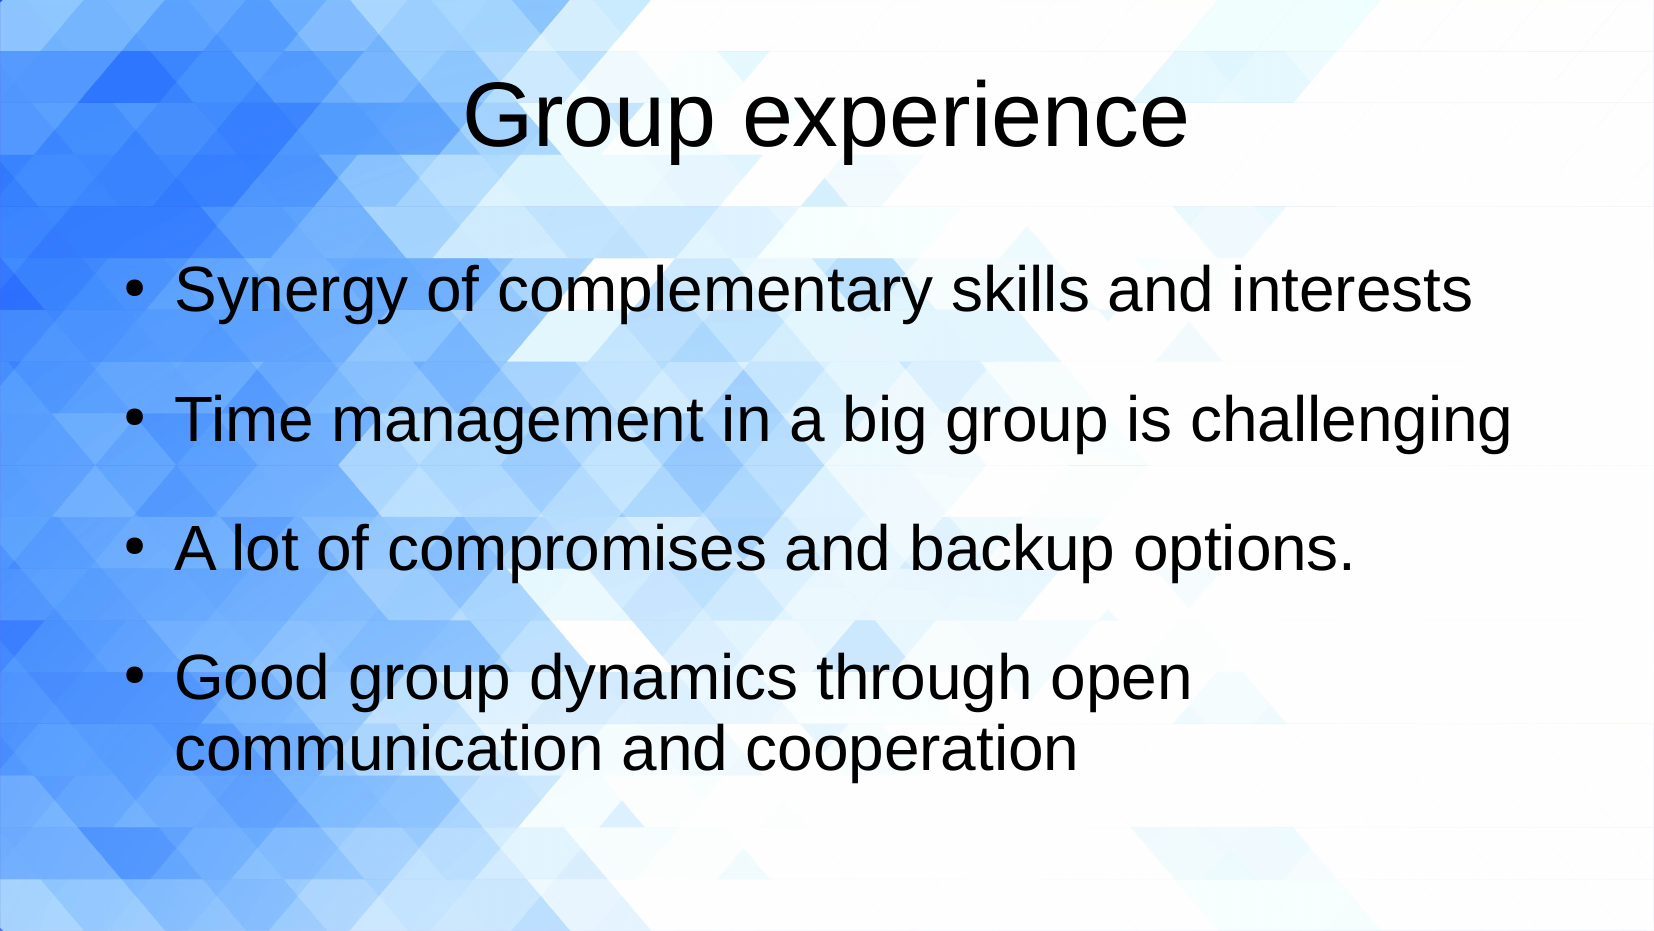

# Group experience
Synergy of complementary skills and interests
Time management in a big group is challenging
A lot of compromises and backup options.
Good group dynamics through open communication and cooperation